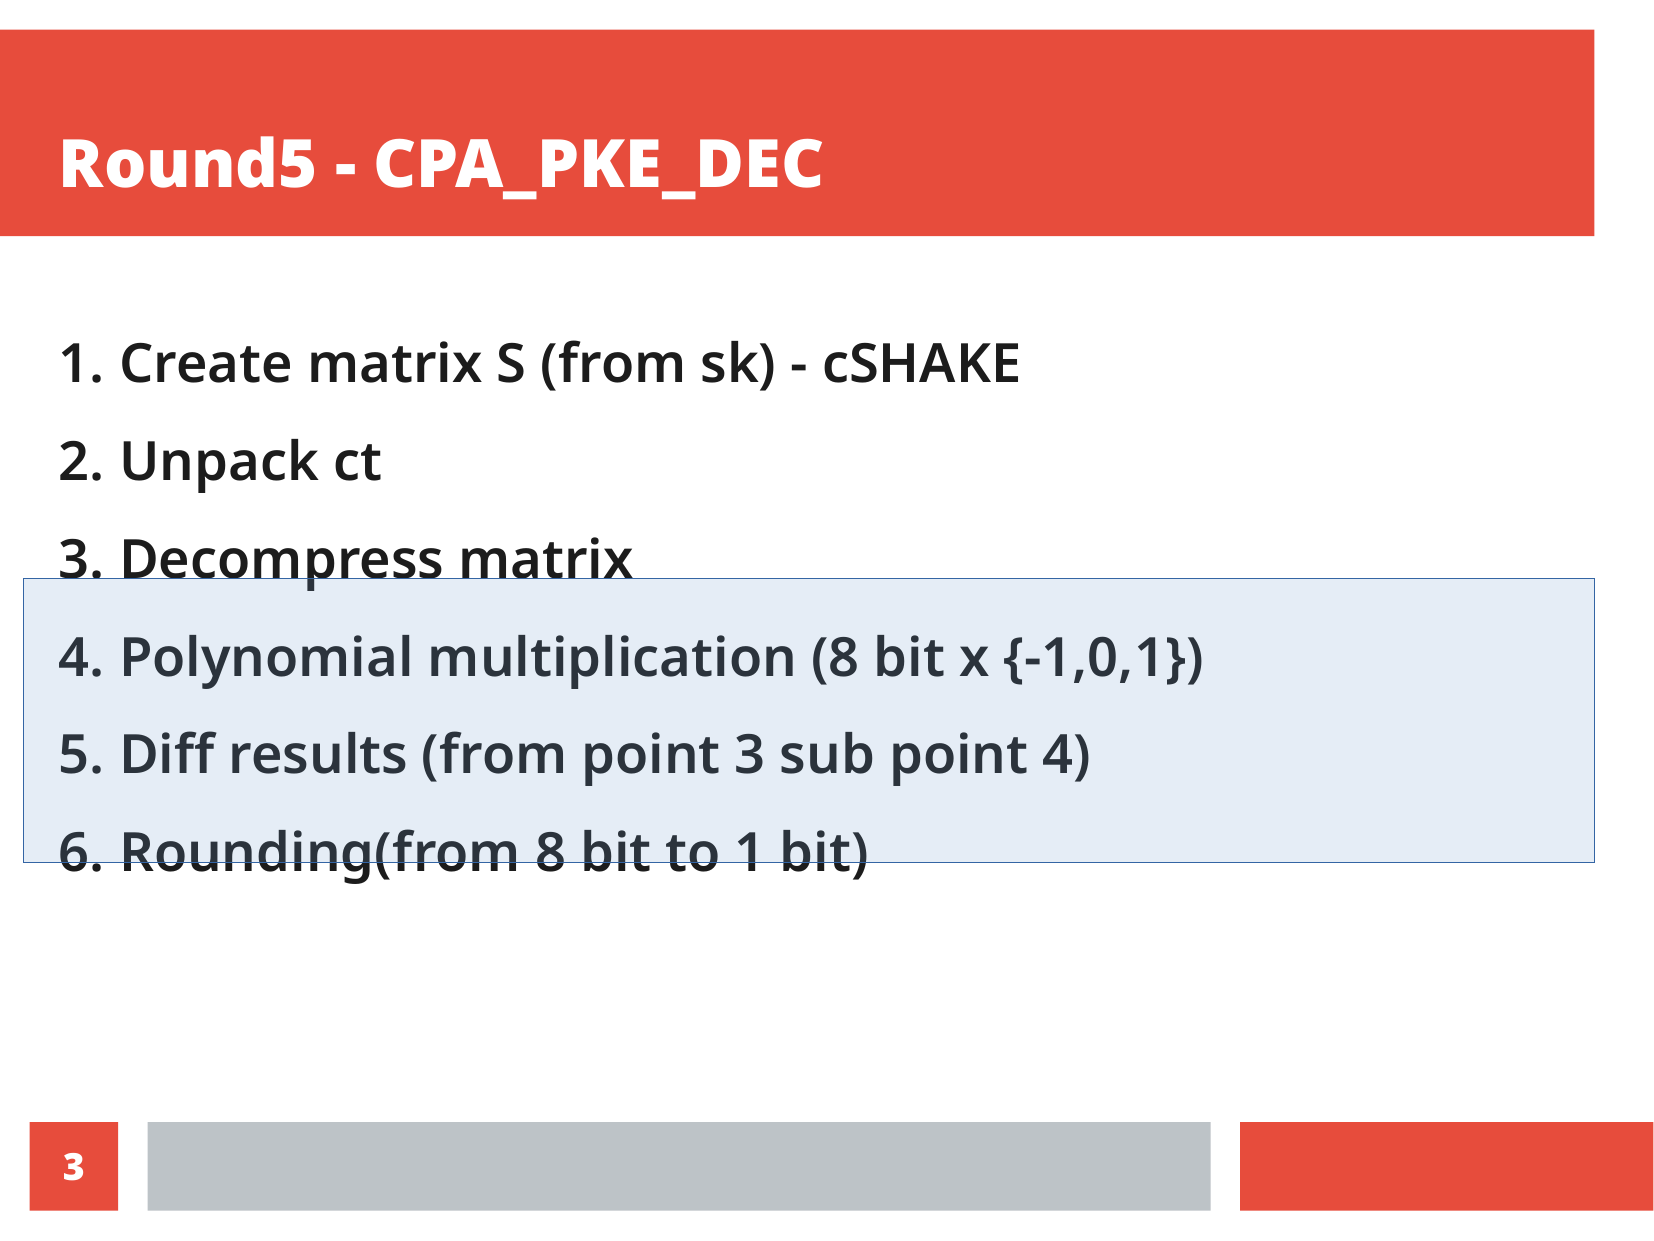

# Round5 - CPA_PKE_DEC
1. Create matrix S (from sk) - cSHAKE
2. Unpack ct
3. Decompress matrix
4. Polynomial multiplication (8 bit x {-1,0,1})
5. Diff results (from point 3 sub point 4)
6. Rounding(from 8 bit to 1 bit)
3